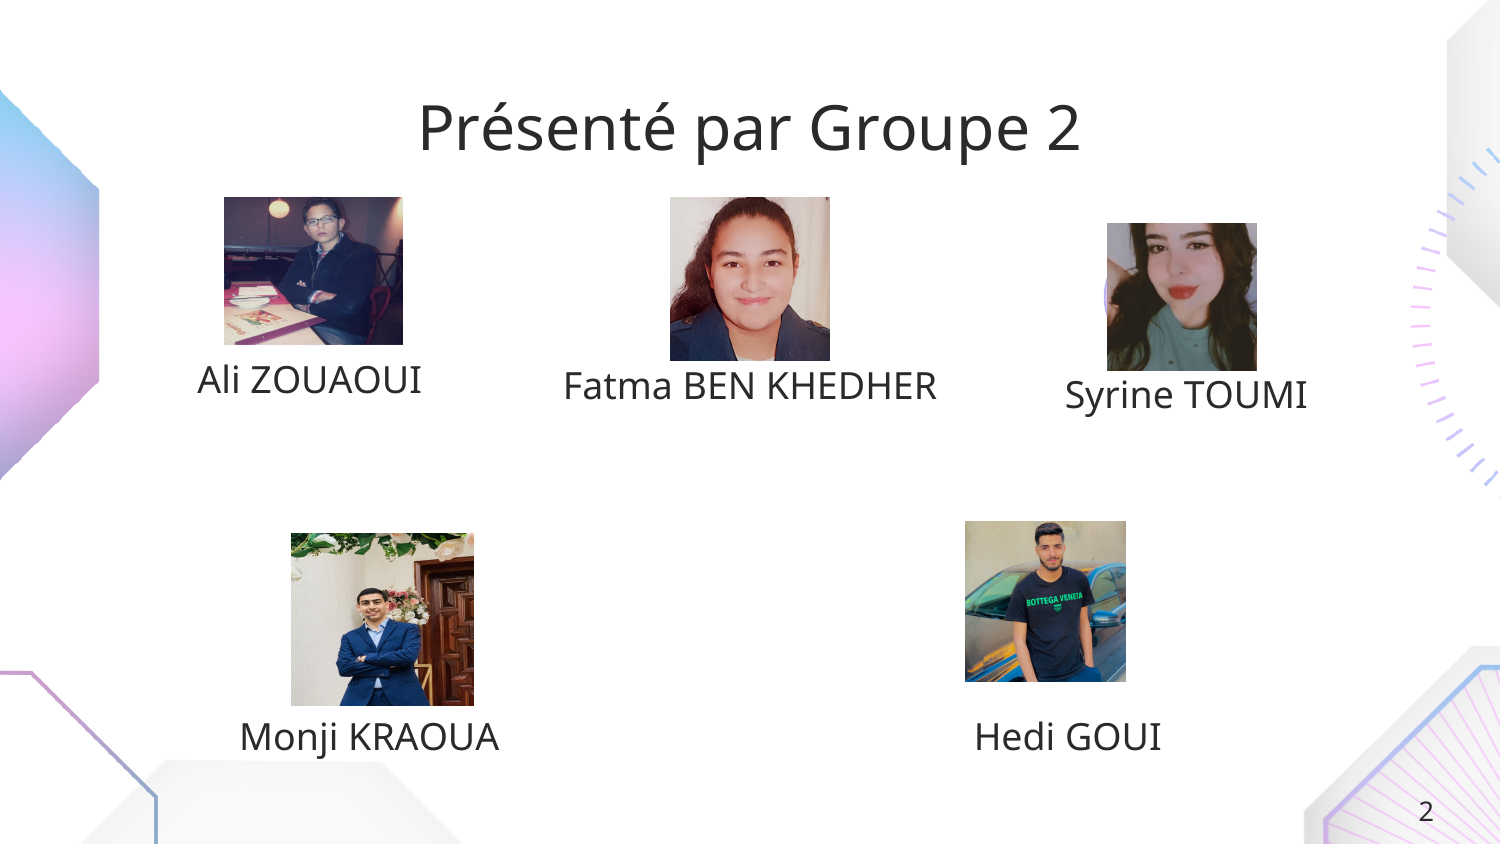

# Présenté par Groupe 2
Ali ZOUAOUI
Syrine TOUMI
Fatma BEN KHEDHER
Monji KRAOUA
Hedi GOUI